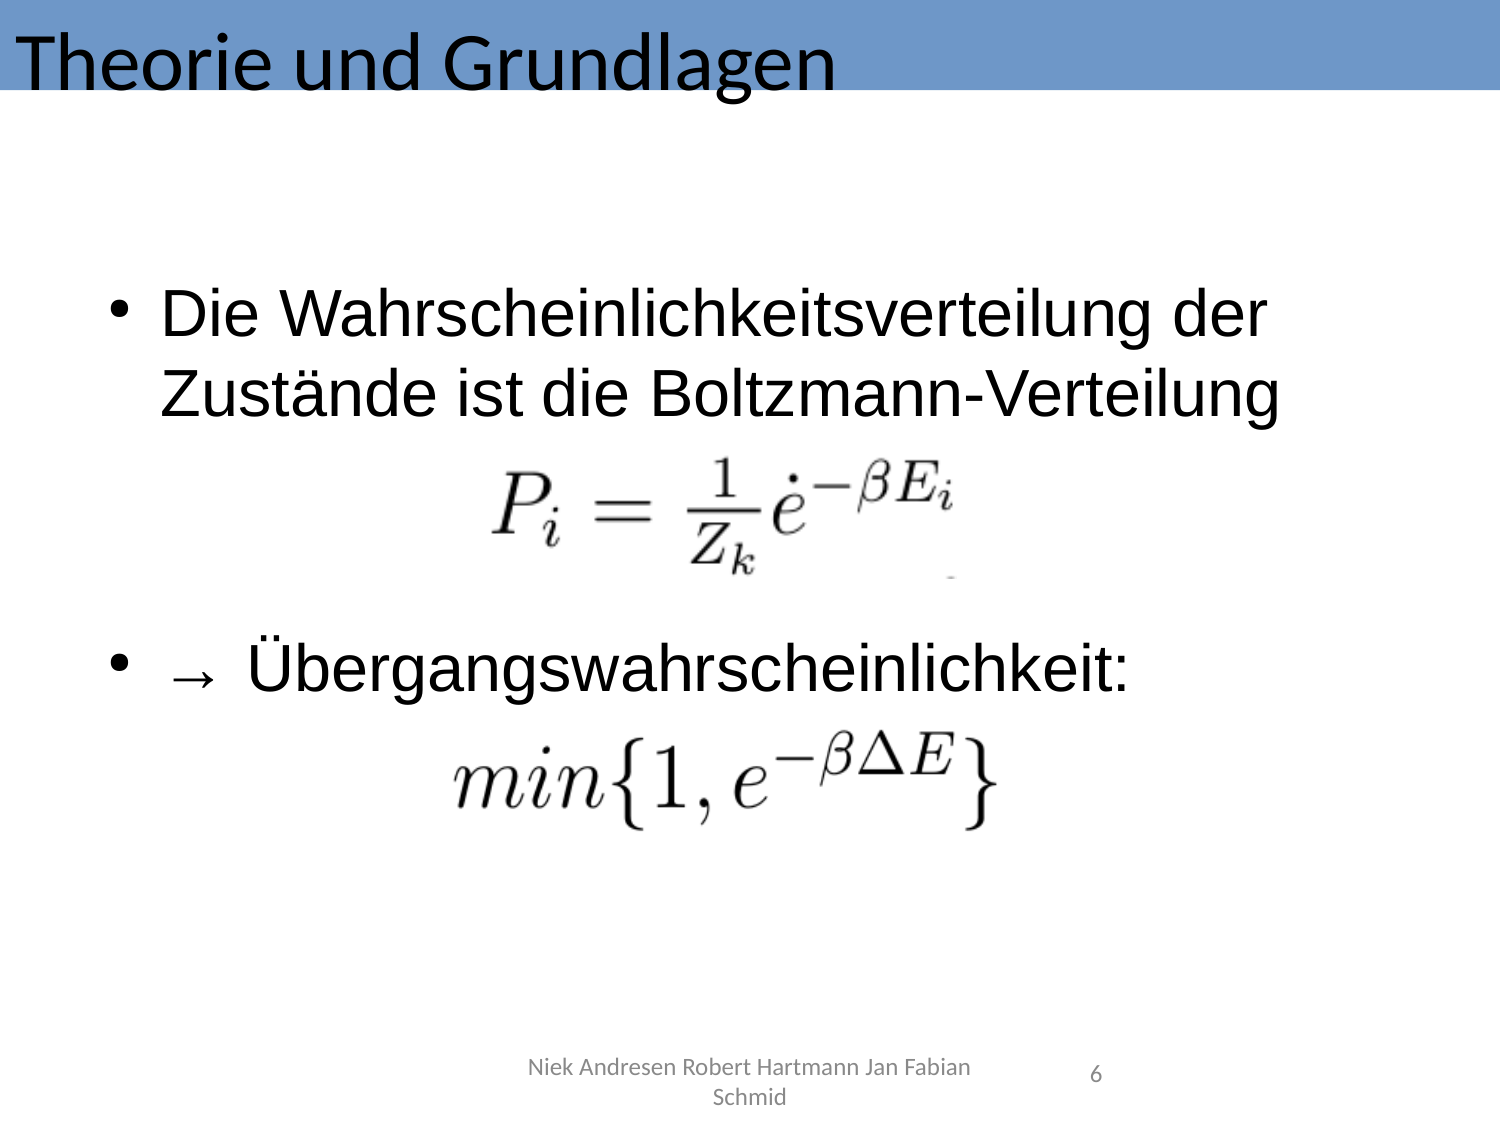

# Theorie und Grundlagen
Die Wahrscheinlichkeitsverteilung der Zustände ist die Boltzmann-Verteilung
→ Übergangswahrscheinlichkeit:
Niek Andresen Robert Hartmann Jan Fabian Schmid